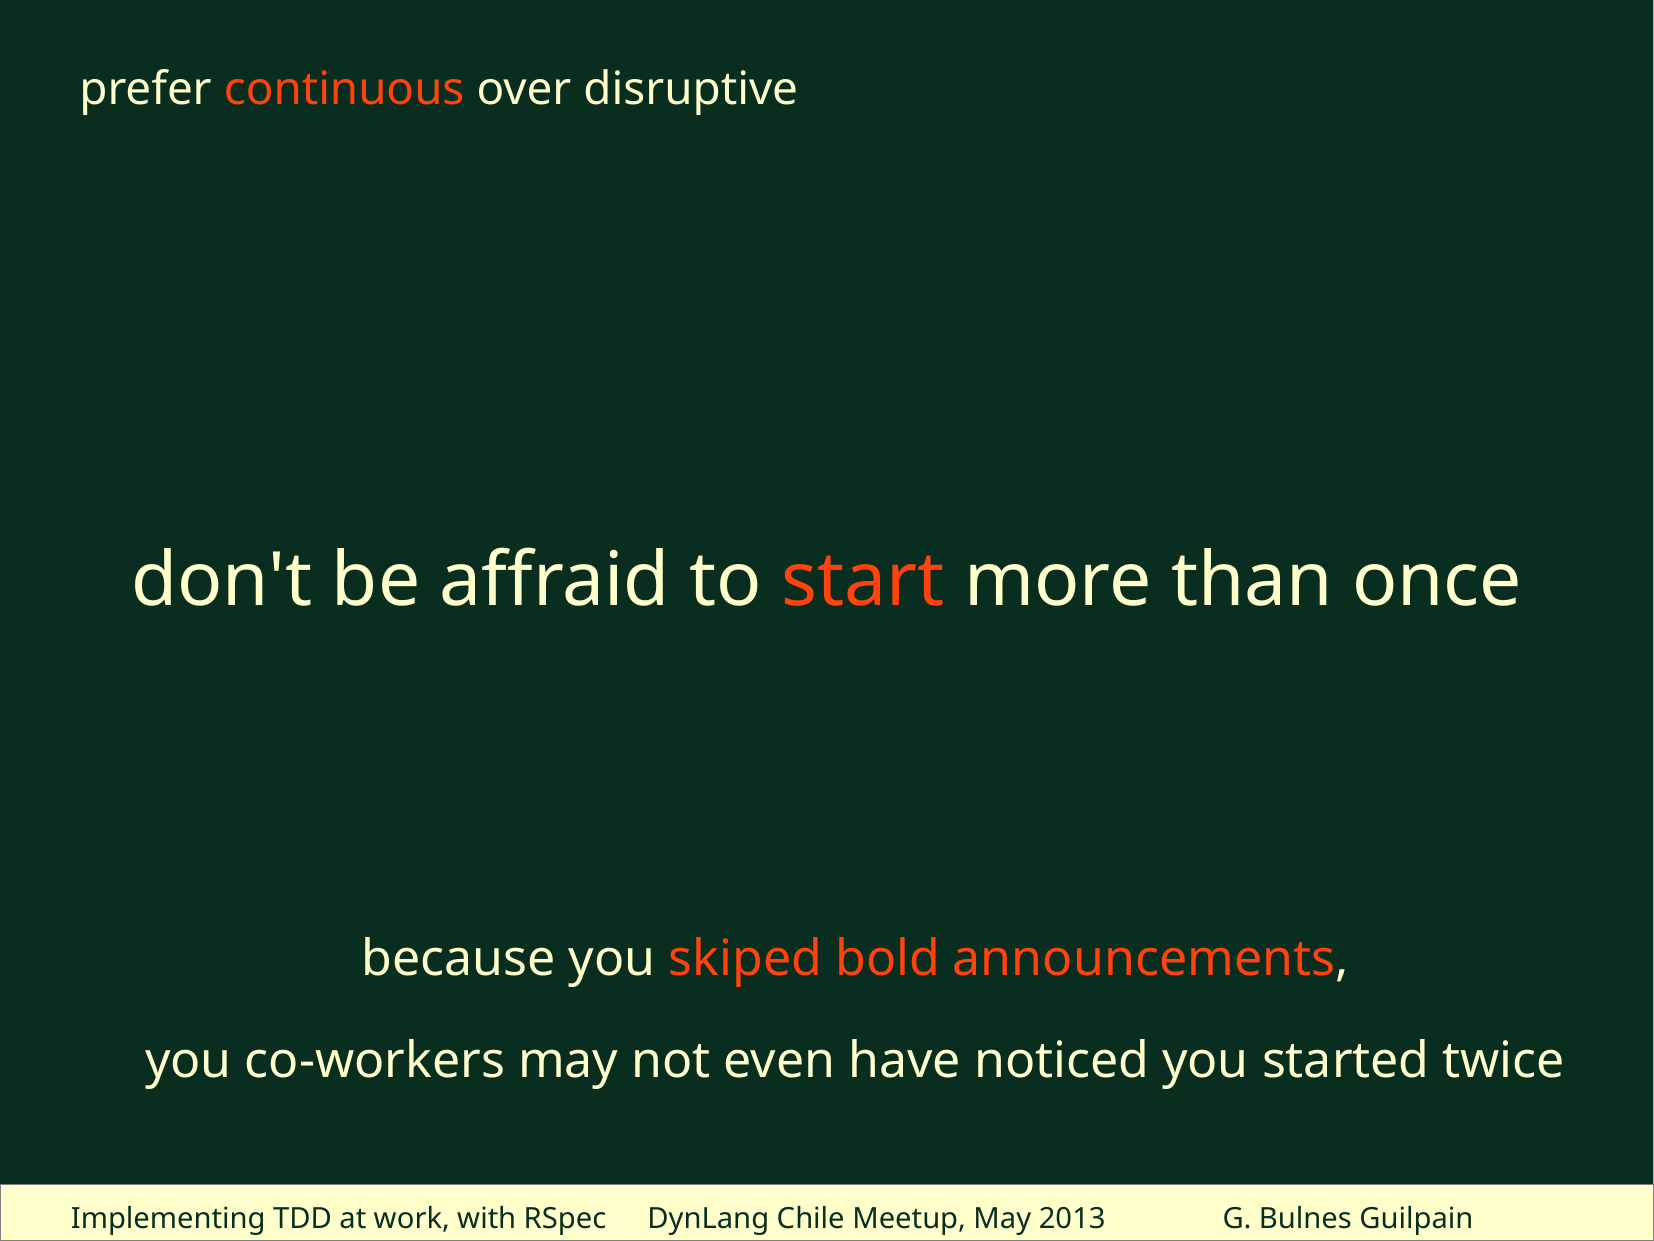

prefer continuous over disruptive
# don't be affraid to start more than once
because you skiped bold announcements,
you co-workers may not even have noticed you started twice
Implementing TDD at work, with RSpec
DynLang Chile Meetup, May 2013
G. Bulnes Guilpain